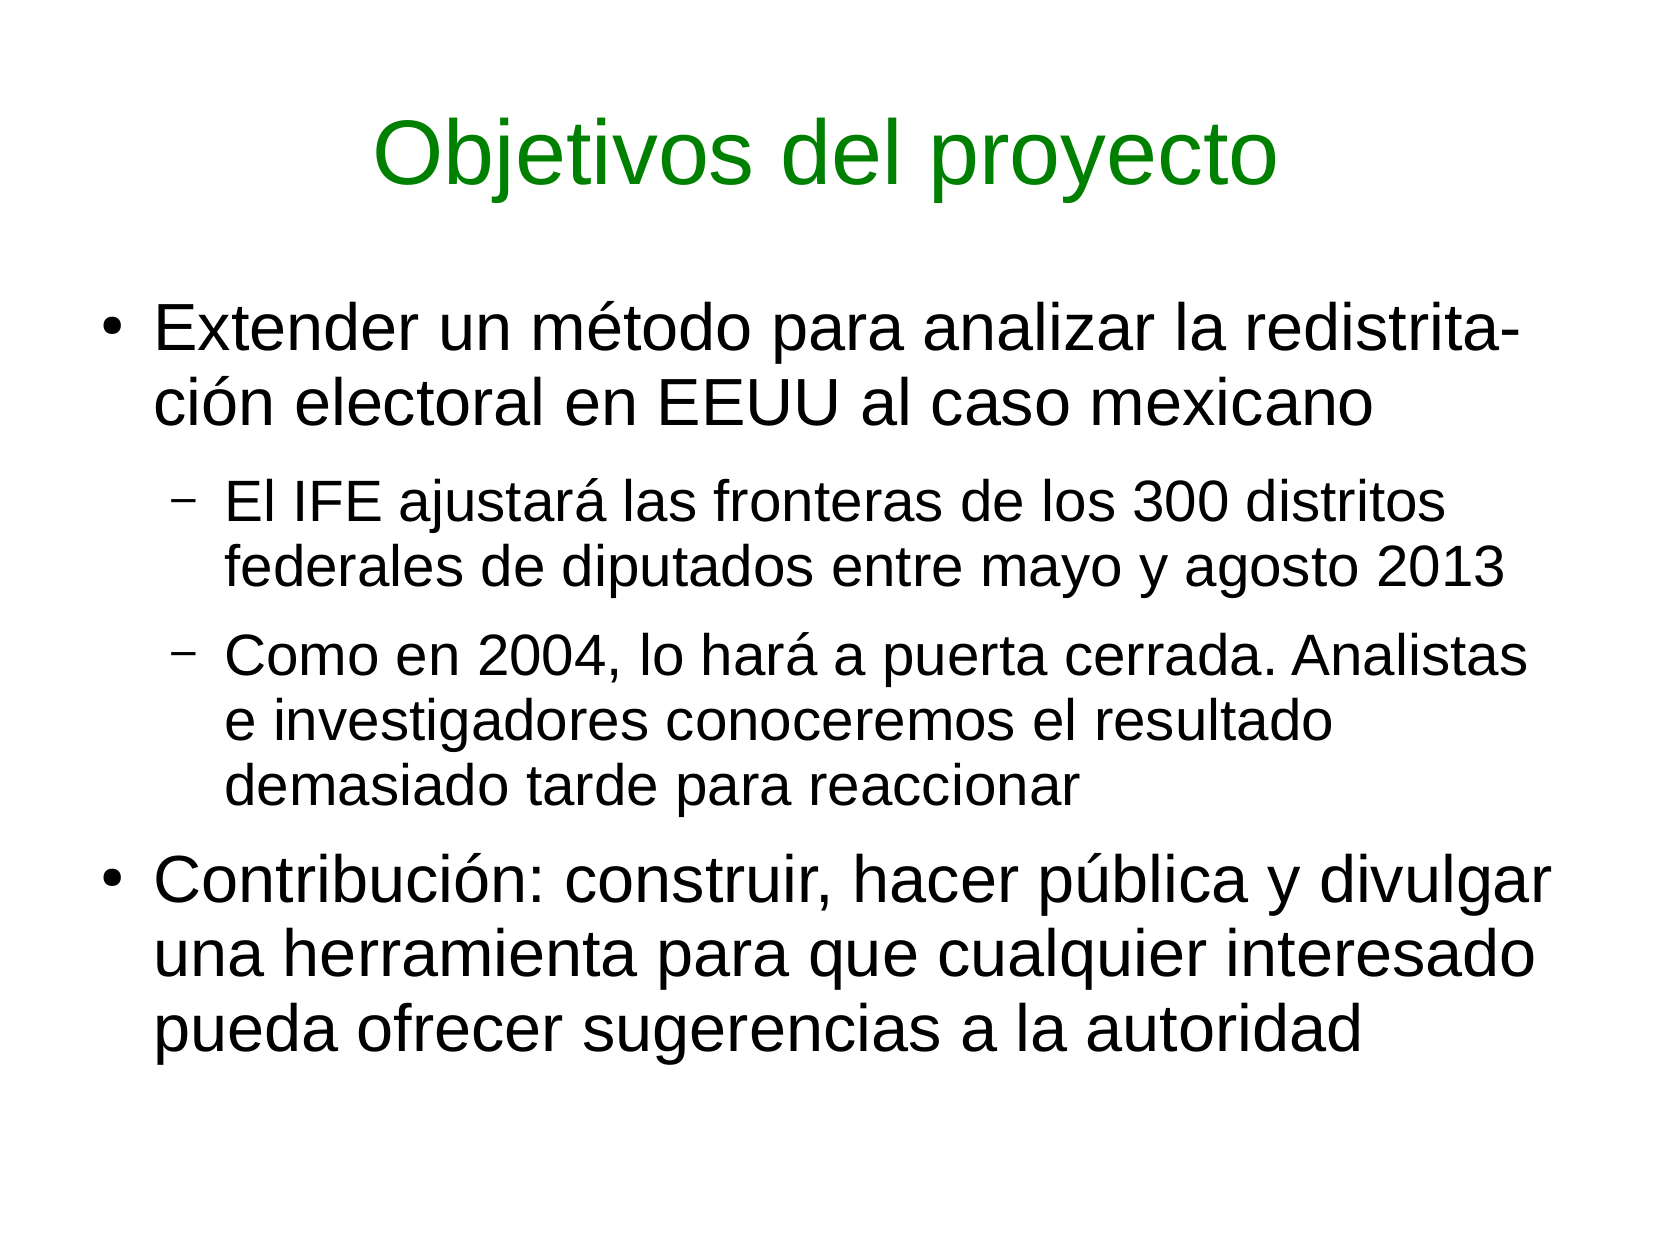

# Objetivos del proyecto
Extender un método para analizar la redistrita-ción electoral en EEUU al caso mexicano
El IFE ajustará las fronteras de los 300 distritos federales de diputados entre mayo y agosto 2013
Como en 2004, lo hará a puerta cerrada. Analistas e investigadores conoceremos el resultado demasiado tarde para reaccionar
Contribución: construir, hacer pública y divulgar una herramienta para que cualquier interesado pueda ofrecer sugerencias a la autoridad